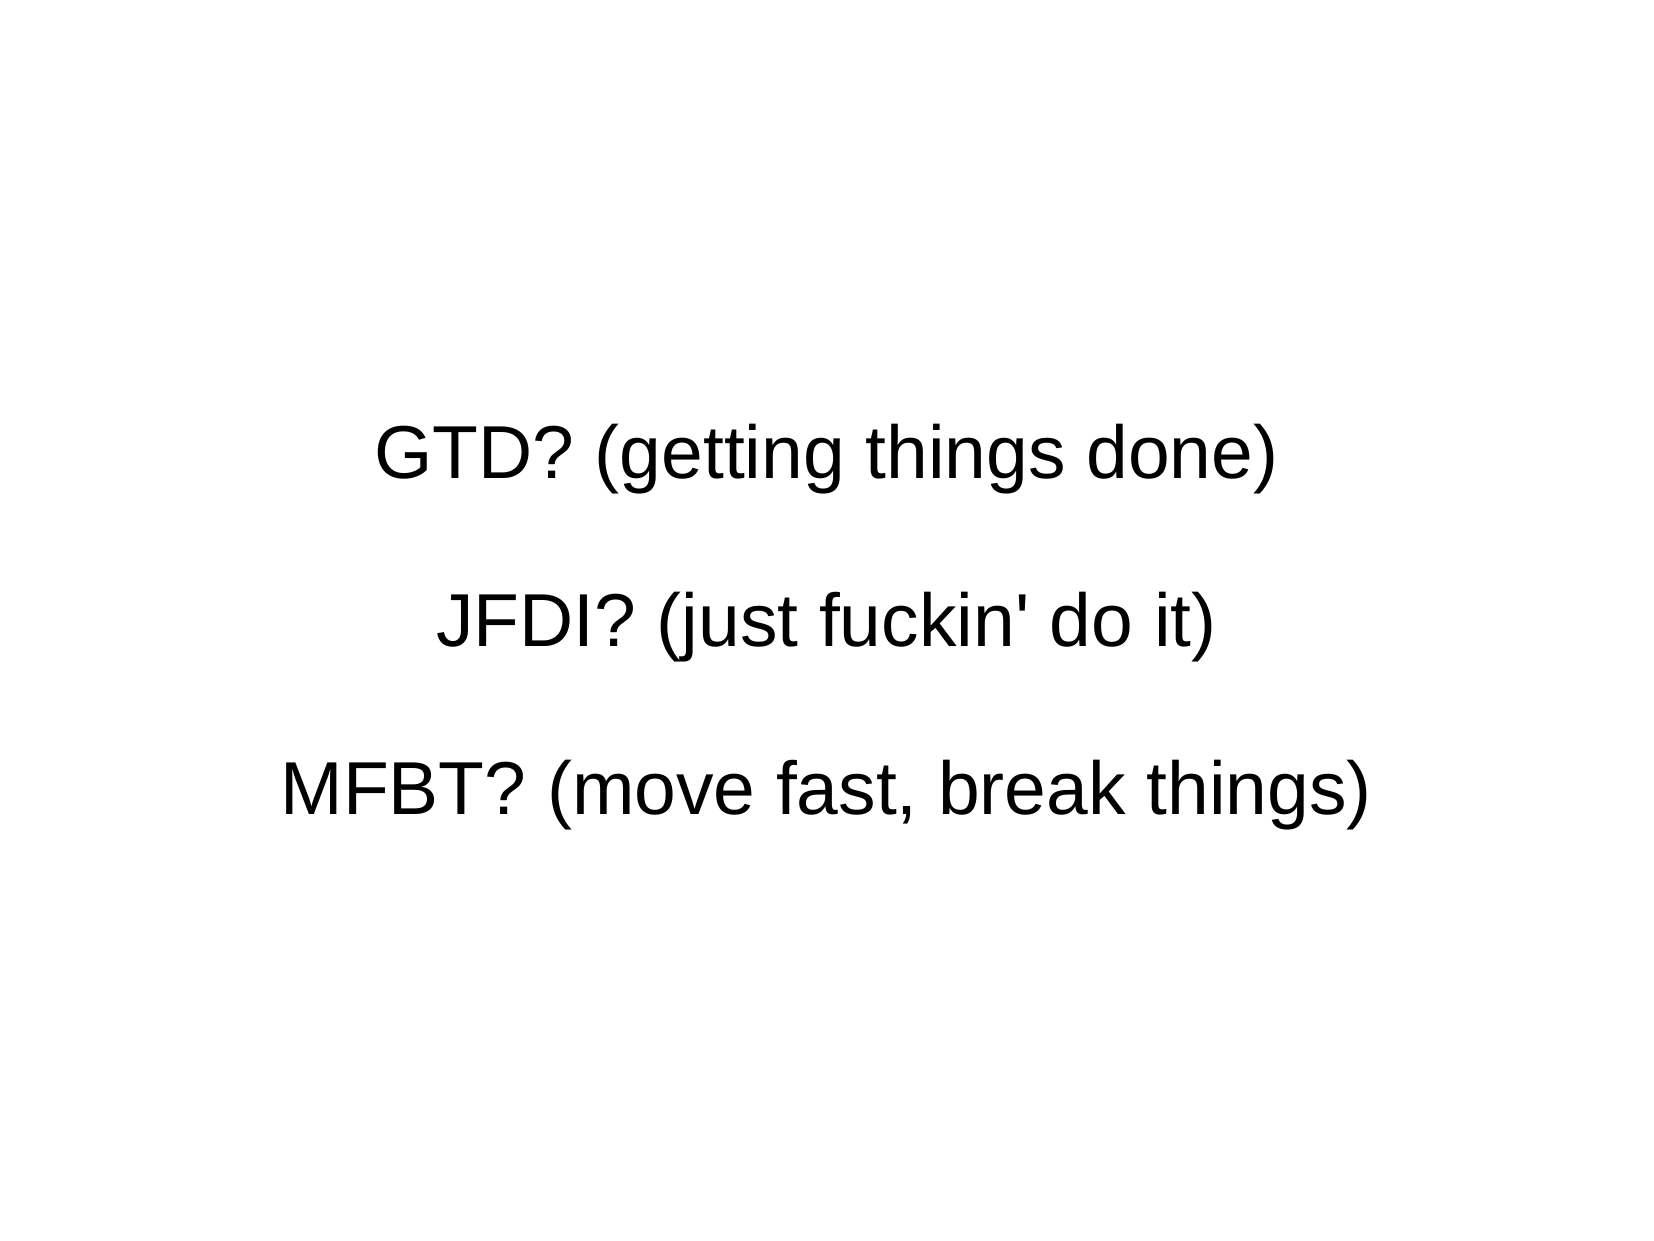

# GTD? (getting things done)
JFDI? (just fuckin' do it)
MFBT? (move fast, break things)